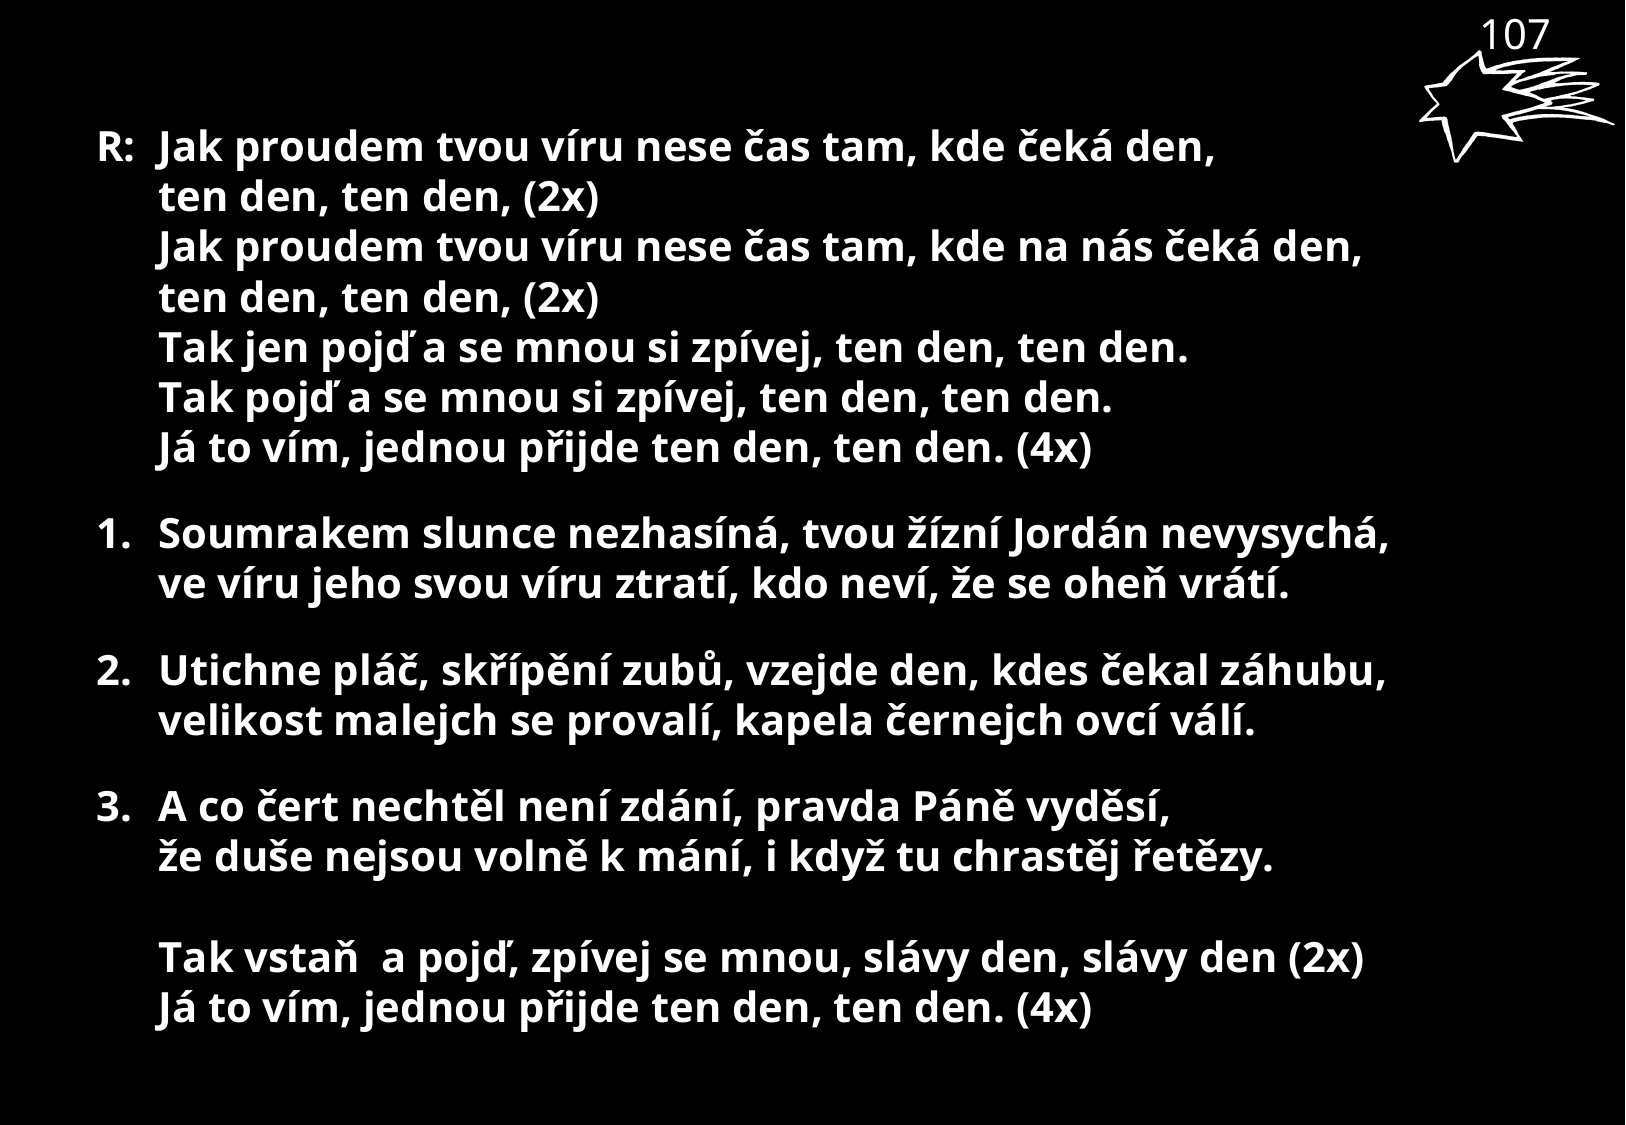

107
# R: 	Jak proudem tvou víru nese čas tam, kde čeká den, ten den, ten den, (2x) Jak proudem tvou víru nese čas tam, kde na nás čeká den, ten den, ten den, (2x) Tak jen pojď a se mnou si zpívej, ten den, ten den. Tak pojď a se mnou si zpívej, ten den, ten den. Já to vím, jednou přijde ten den, ten den. (4x)
1. 	Soumrakem slunce nezhasíná, tvou žízní Jordán nevysychá,
ve víru jeho svou víru ztratí, kdo neví, že se oheň vrátí.
2. 	Utichne pláč, skřípění zubů, vzejde den, kdes čekal záhubu,
velikost malejch se provalí, kapela černejch ovcí válí.
3. 	A co čert nechtěl není zdání, pravda Páně vyděsí,
že duše nejsou volně k mání, i když tu chrastěj řetězy.
Tak vstaň a pojď, zpívej se mnou, slávy den, slávy den (2x)
Já to vím, jednou přijde ten den, ten den. (4x)